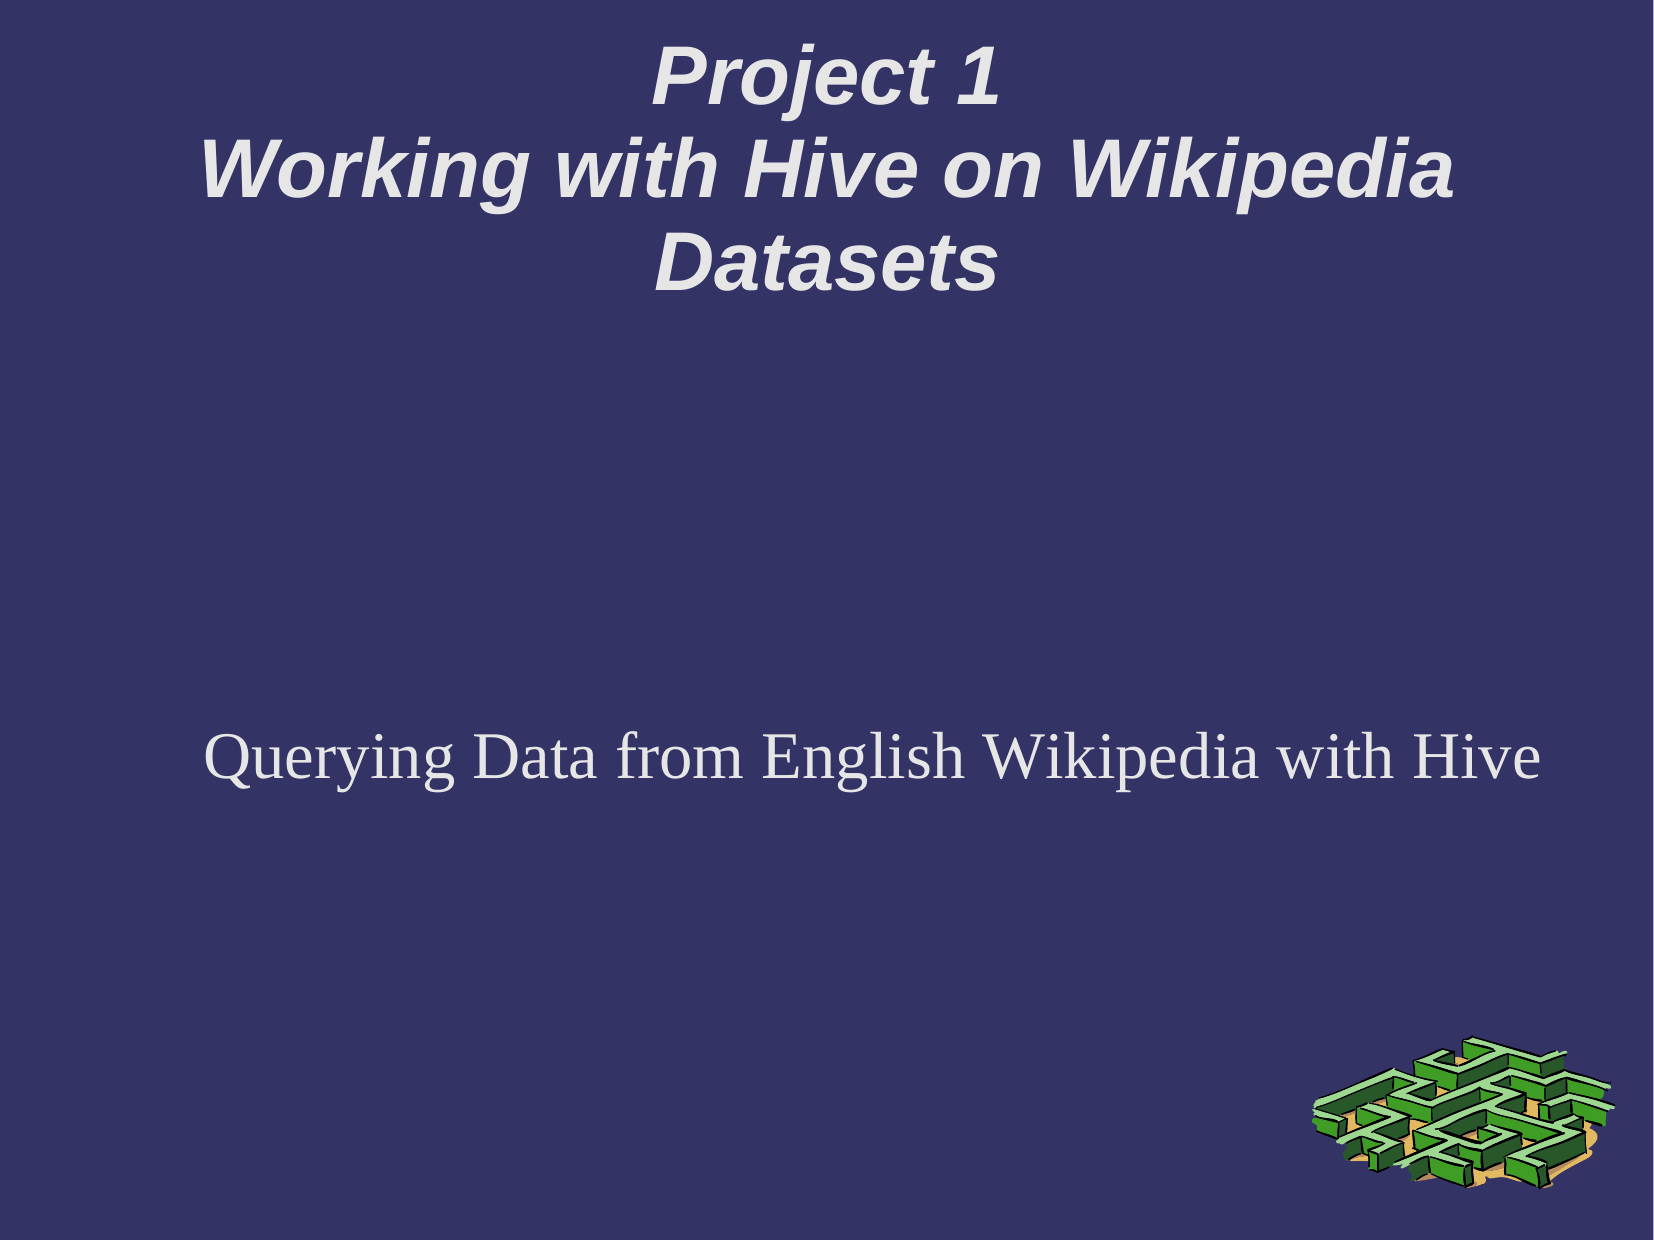

# Project 1 Working with Hive on Wikipedia Datasets
Querying Data from English Wikipedia with Hive